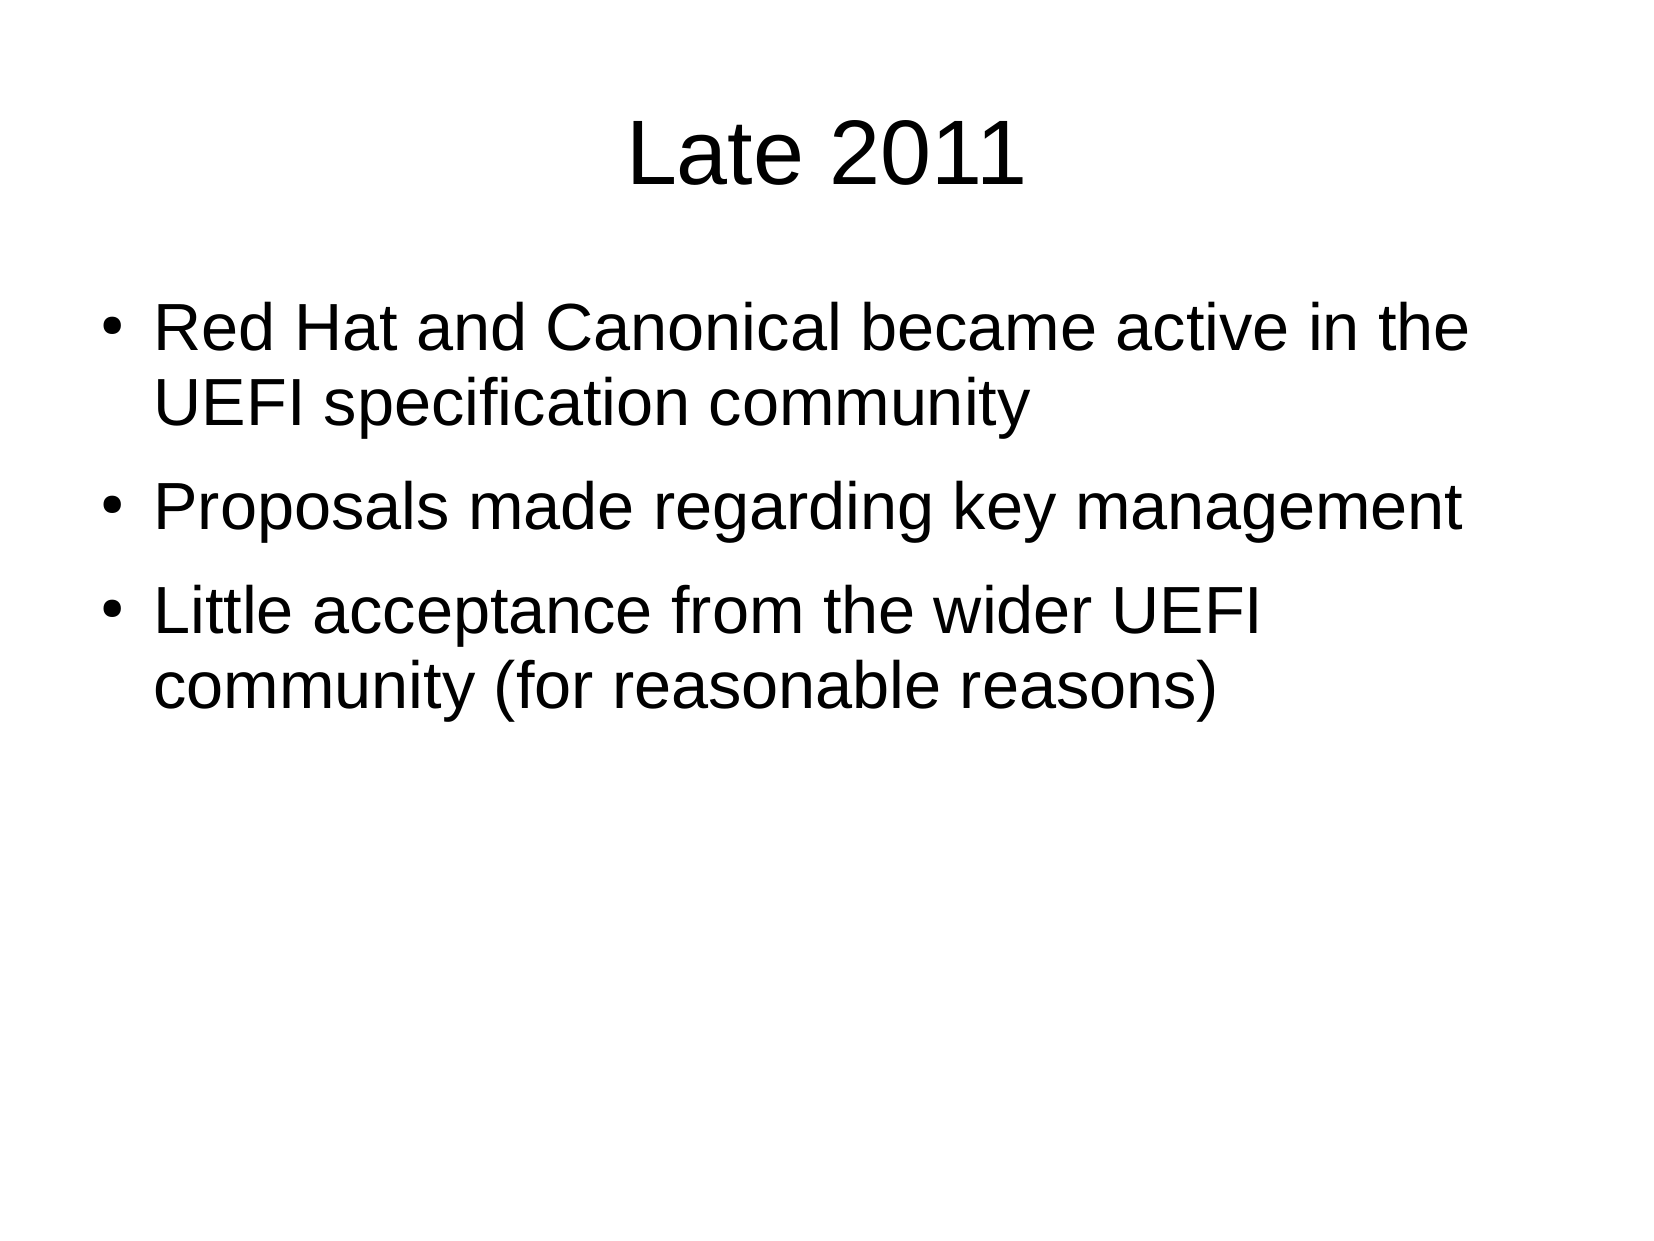

# Late 2011
Red Hat and Canonical became active in the UEFI specification community
Proposals made regarding key management
Little acceptance from the wider UEFI community (for reasonable reasons)